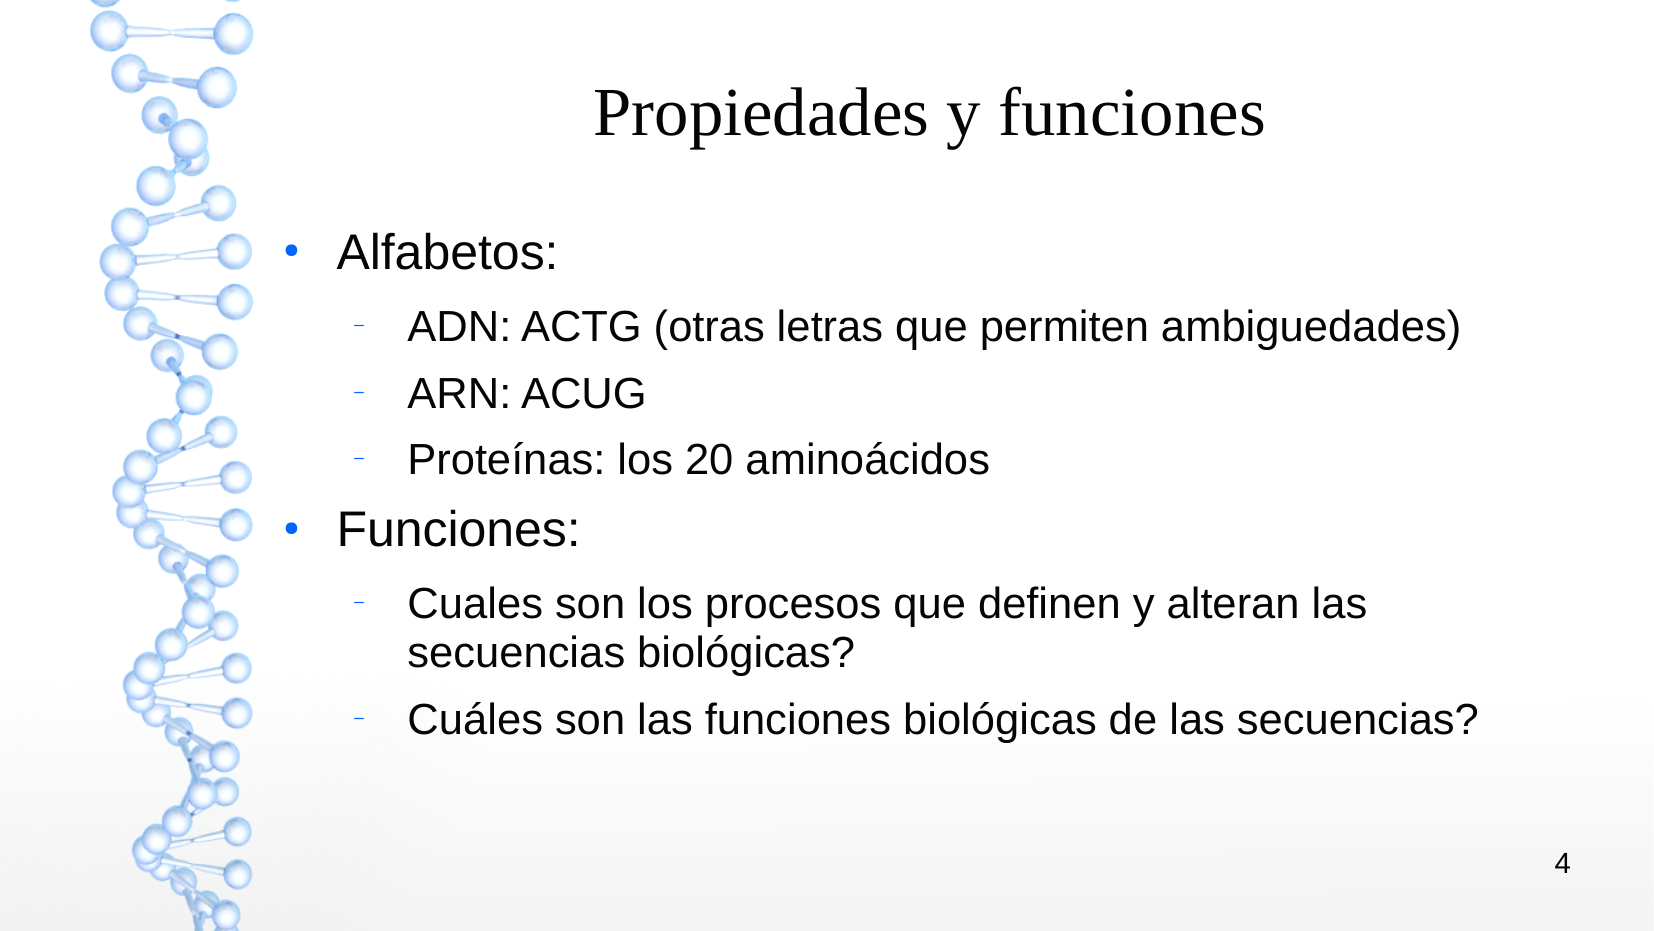

# Propiedades y funciones
Alfabetos:
ADN: ACTG (otras letras que permiten ambiguedades)
ARN: ACUG
Proteínas: los 20 aminoácidos
Funciones:
Cuales son los procesos que definen y alteran las secuencias biológicas?
Cuáles son las funciones biológicas de las secuencias?
4